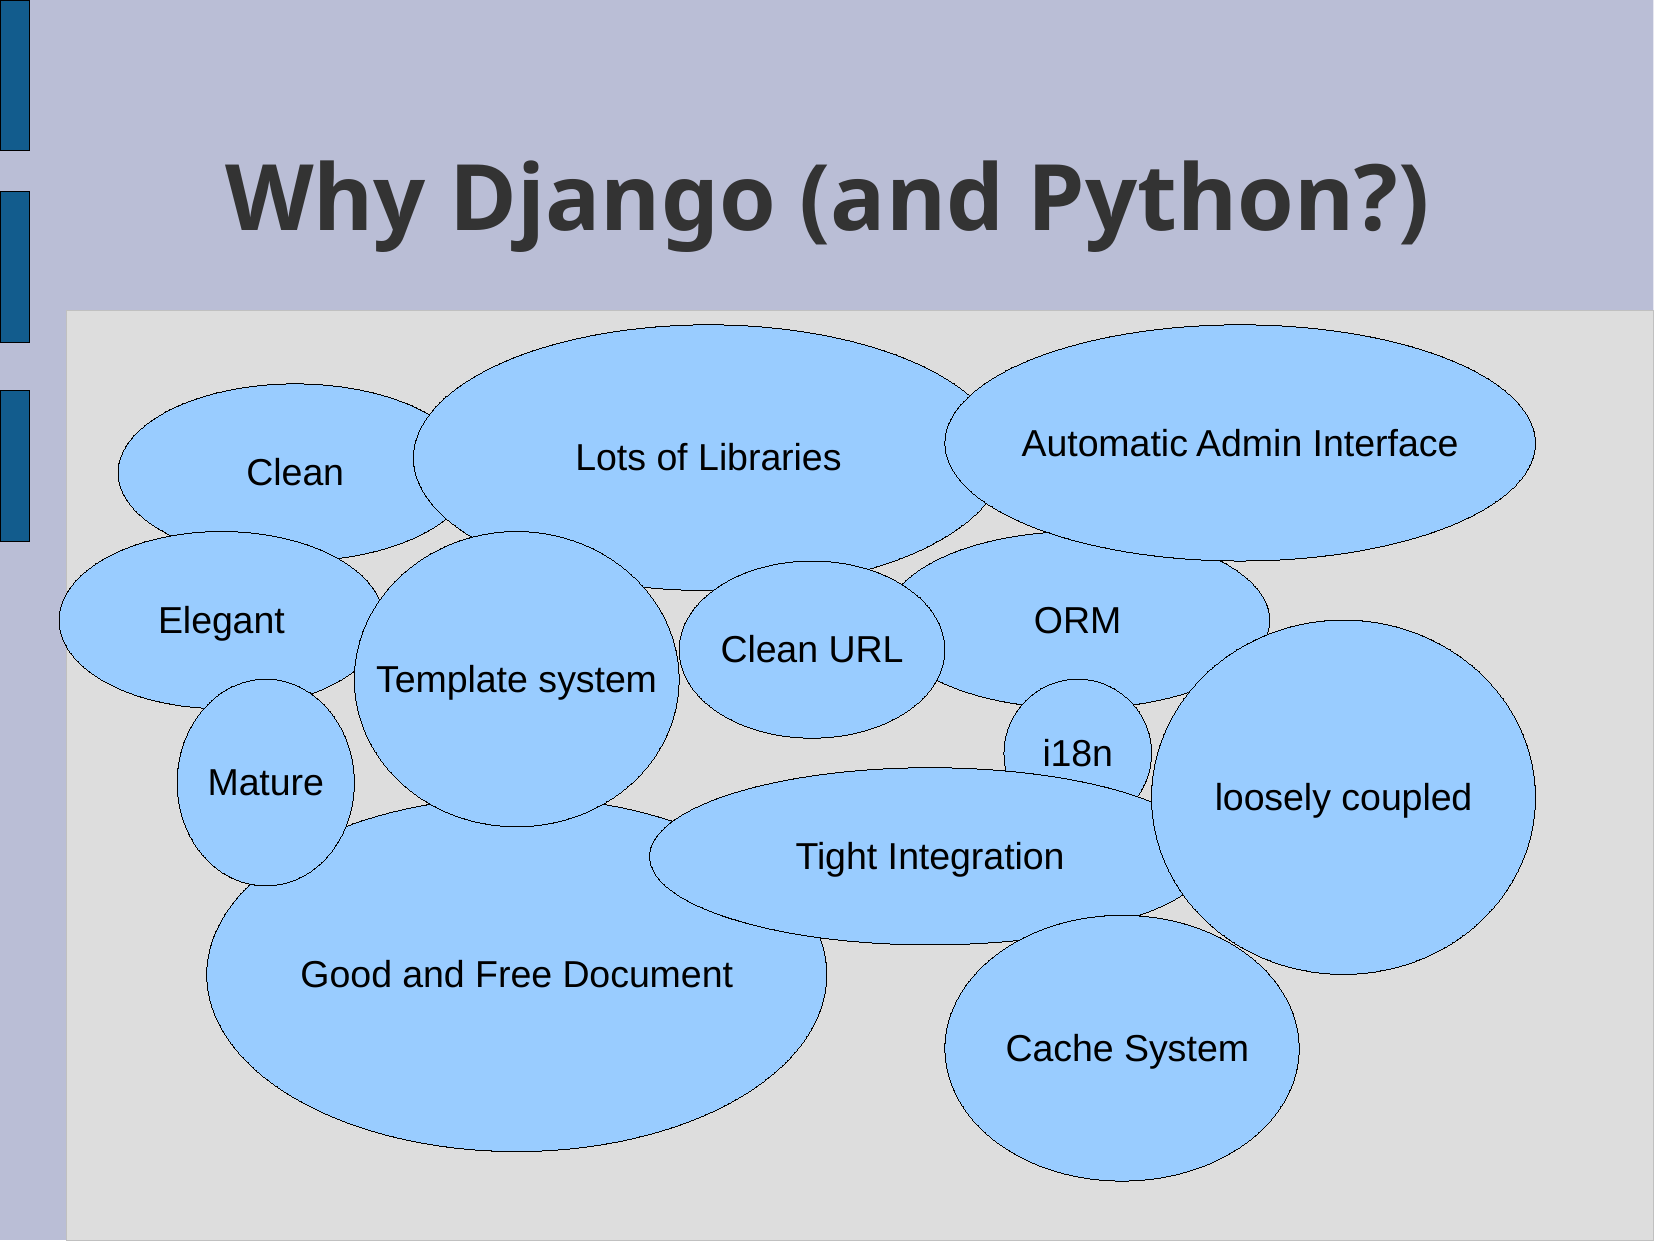

# Why Django (and Python?)
Lots of Libraries
Automatic Admin Interface
Clean
Elegant
Template system
ORM
Clean URL
loosely coupled
Mature
i18n
Tight Integration
Good and Free Document
 Cache System